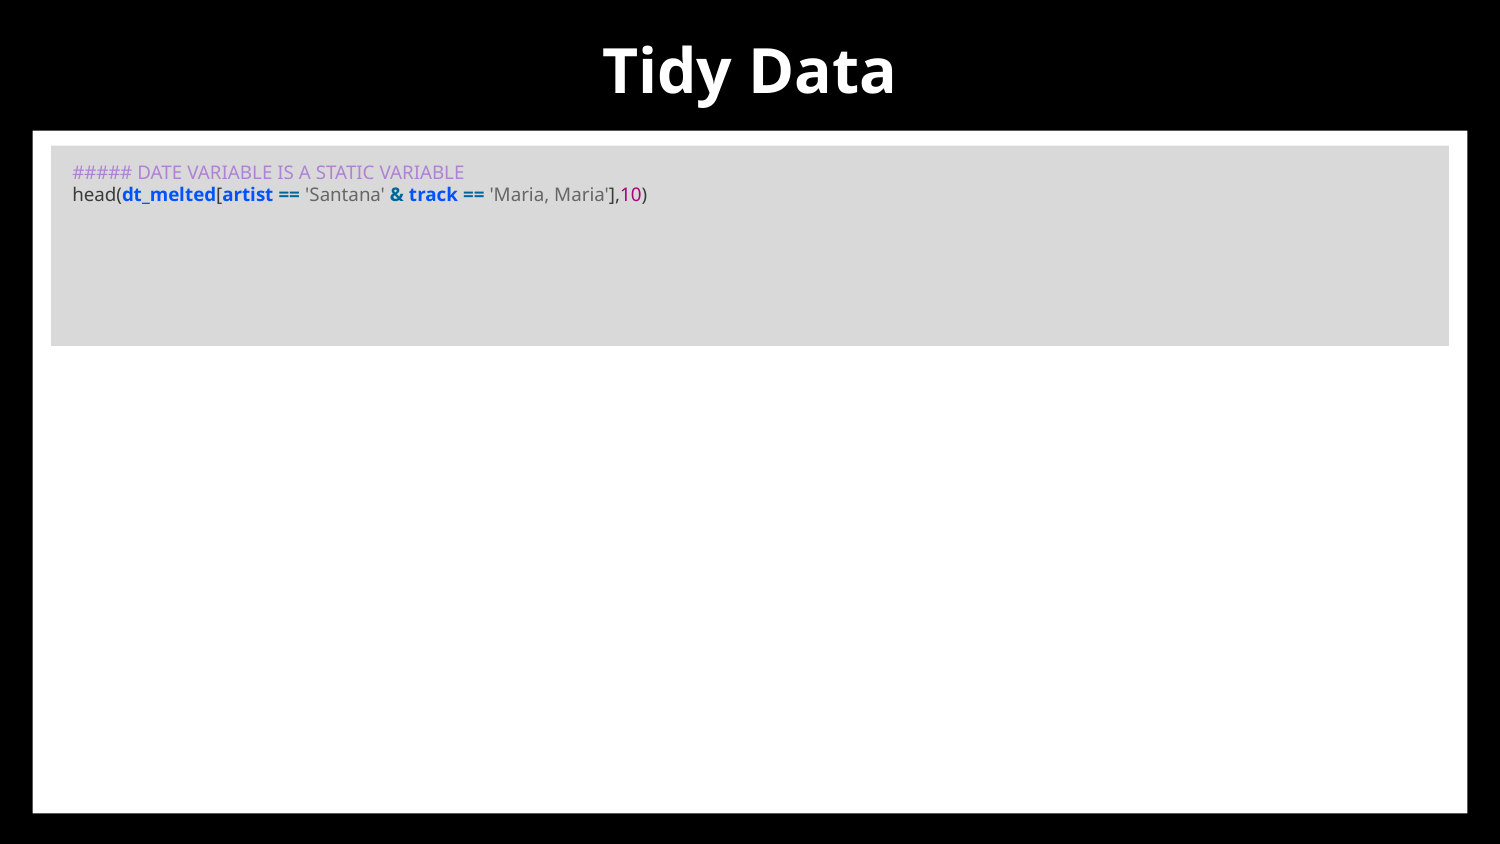

Tidy Data
##### DATE VARIABLE IS A STATIC VARIABLE head(dt_melted[artist == 'Santana' & track == 'Maria, Maria'],10)